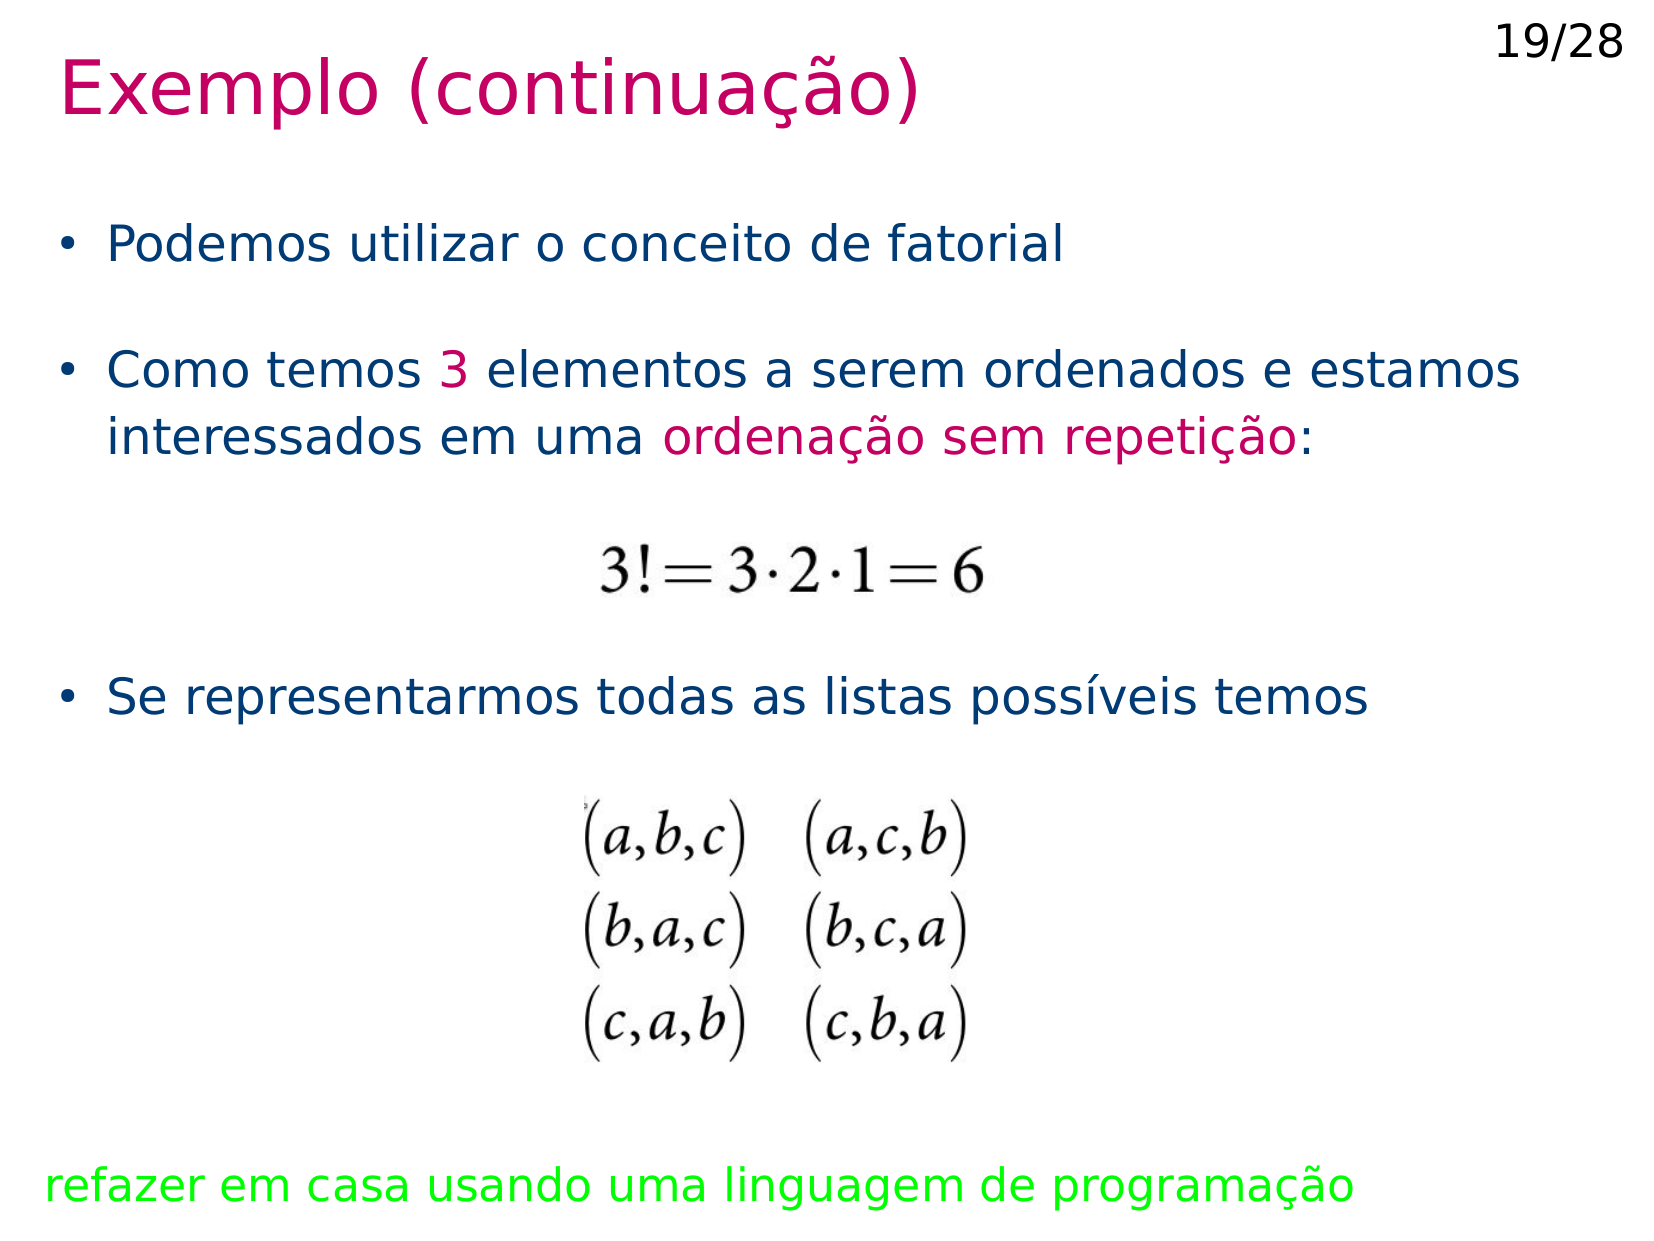

19
# Exemplo (continuação)
Podemos utilizar o conceito de fatorial
Como temos 3 elementos a serem ordenados e estamos interessados em uma ordenação sem repetição:
Se representarmos todas as listas possíveis temos
refazer em casa usando uma linguagem de programação